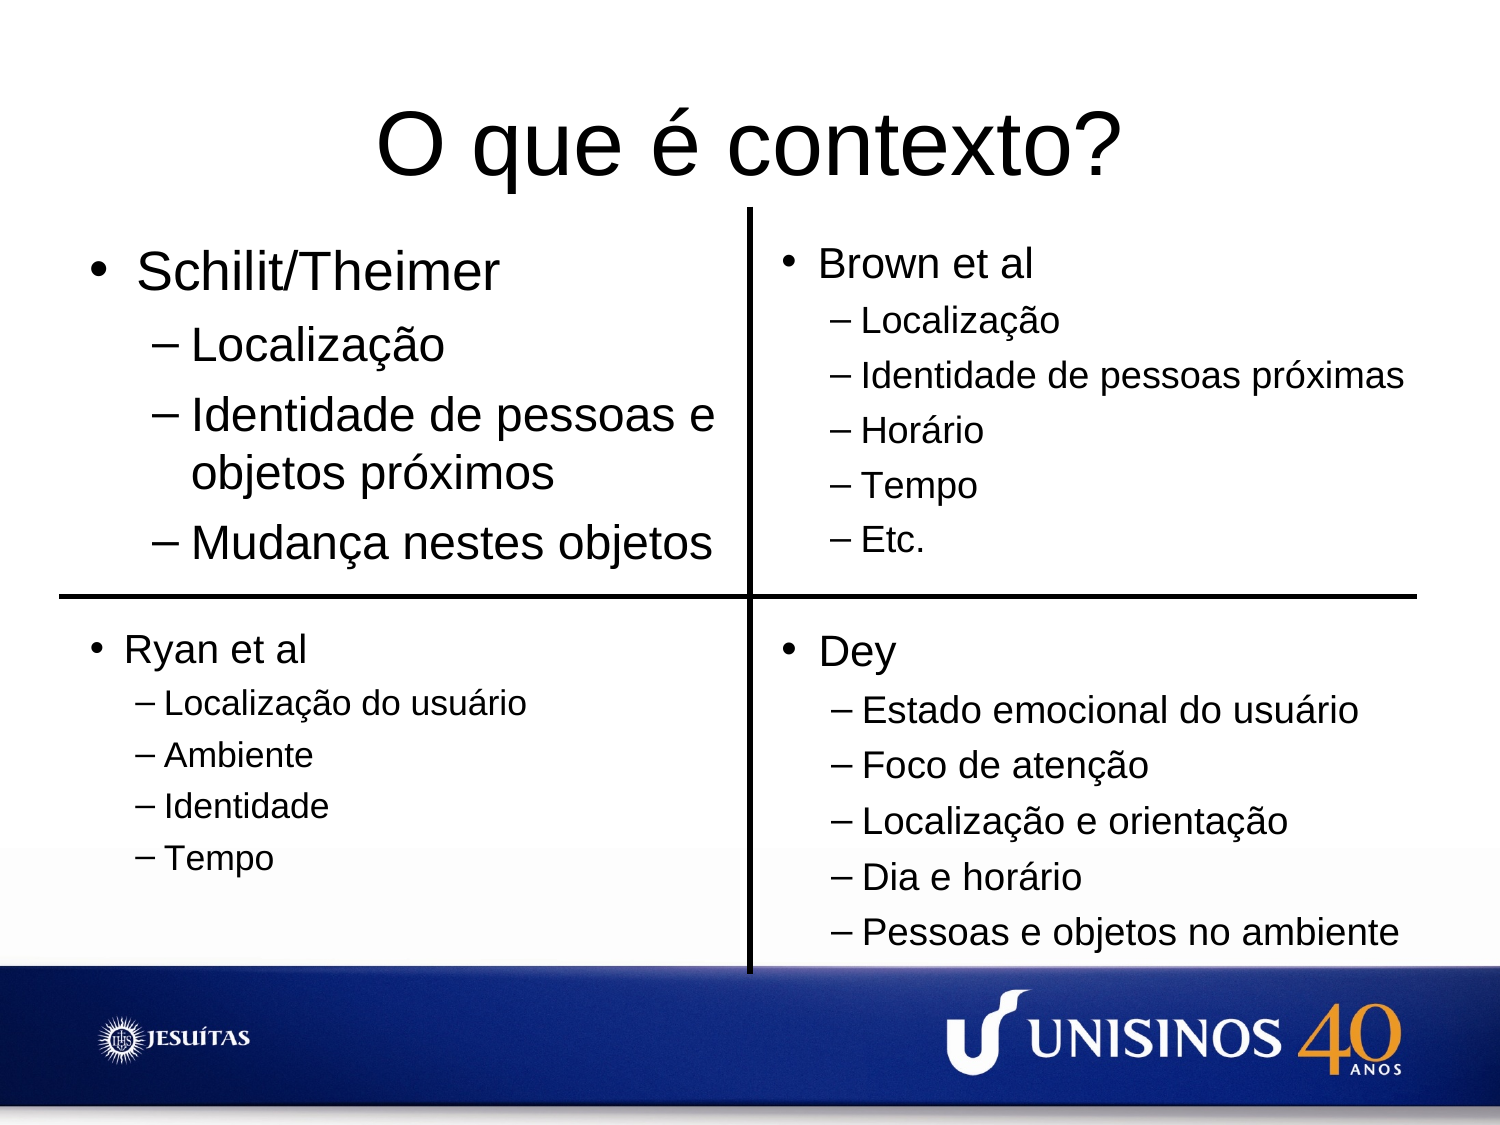

# O que é contexto?
Schilit/Theimer
Localização
Identidade de pessoas e objetos próximos
Mudança nestes objetos
Brown et al
Localização
Identidade de pessoas próximas
Horário
Tempo
Etc.
Ryan et al
Localização do usuário
Ambiente
Identidade
Tempo
Dey
Estado emocional do usuário
Foco de atenção
Localização e orientação
Dia e horário
Pessoas e objetos no ambiente